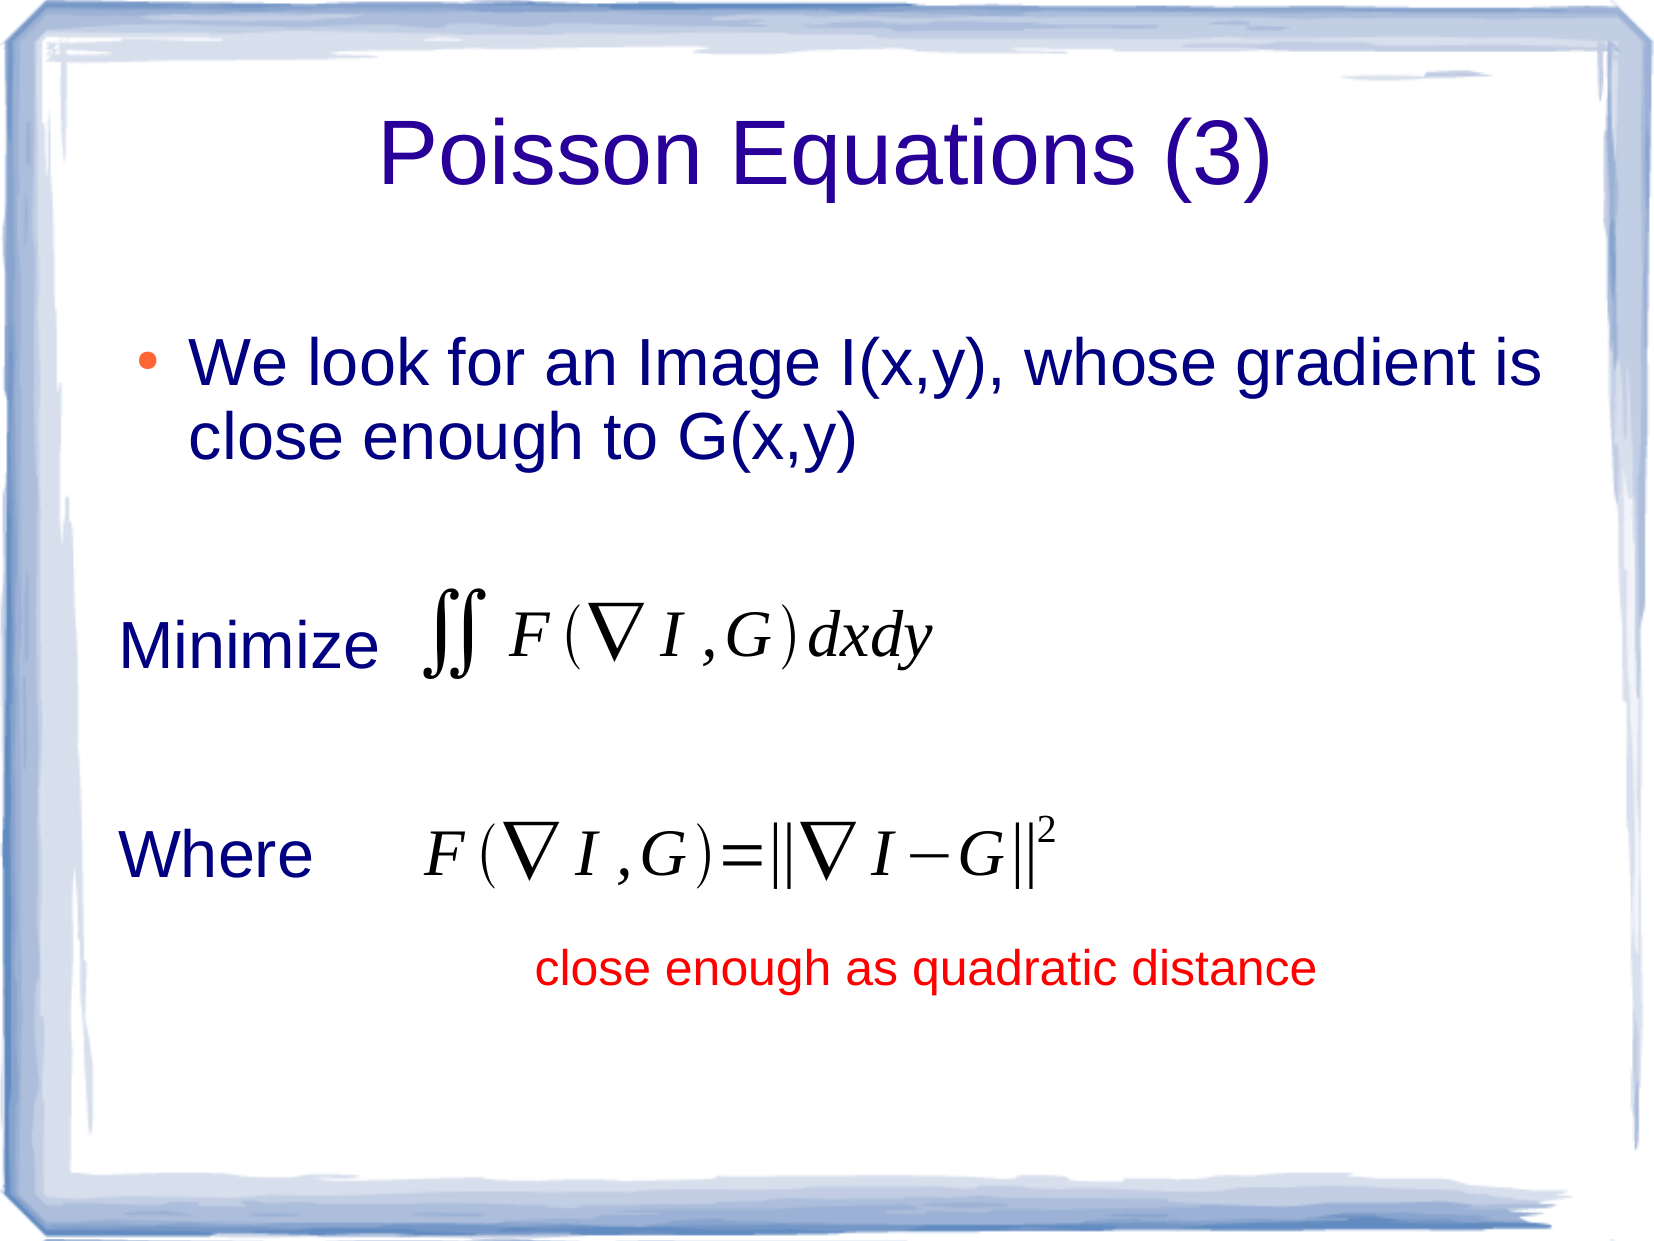

# Poisson Equations (3)
We look for an Image I(x,y), whose gradient is close enough to G(x,y)
Minimize
Where
close enough as quadratic distance